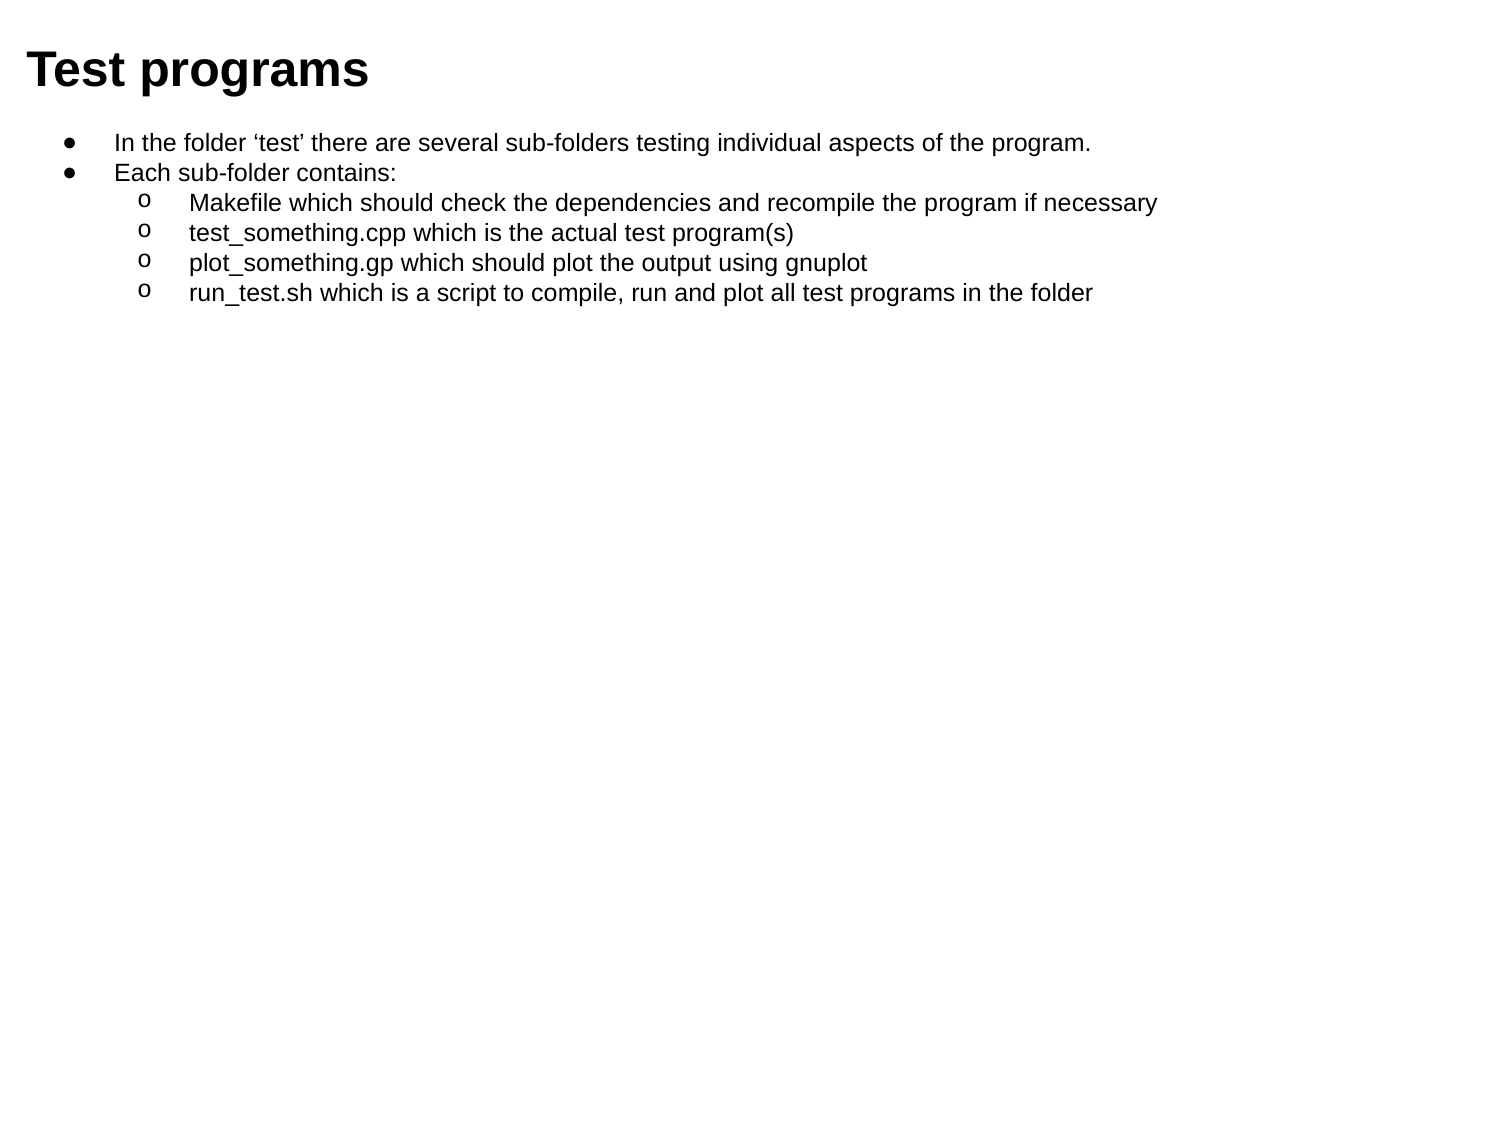

# Test programs
In the folder ‘test’ there are several sub-folders testing individual aspects of the program.
Each sub-folder contains:
Makefile which should check the dependencies and recompile the program if necessary
test_something.cpp which is the actual test program(s)
plot_something.gp which should plot the output using gnuplot
run_test.sh which is a script to compile, run and plot all test programs in the folder